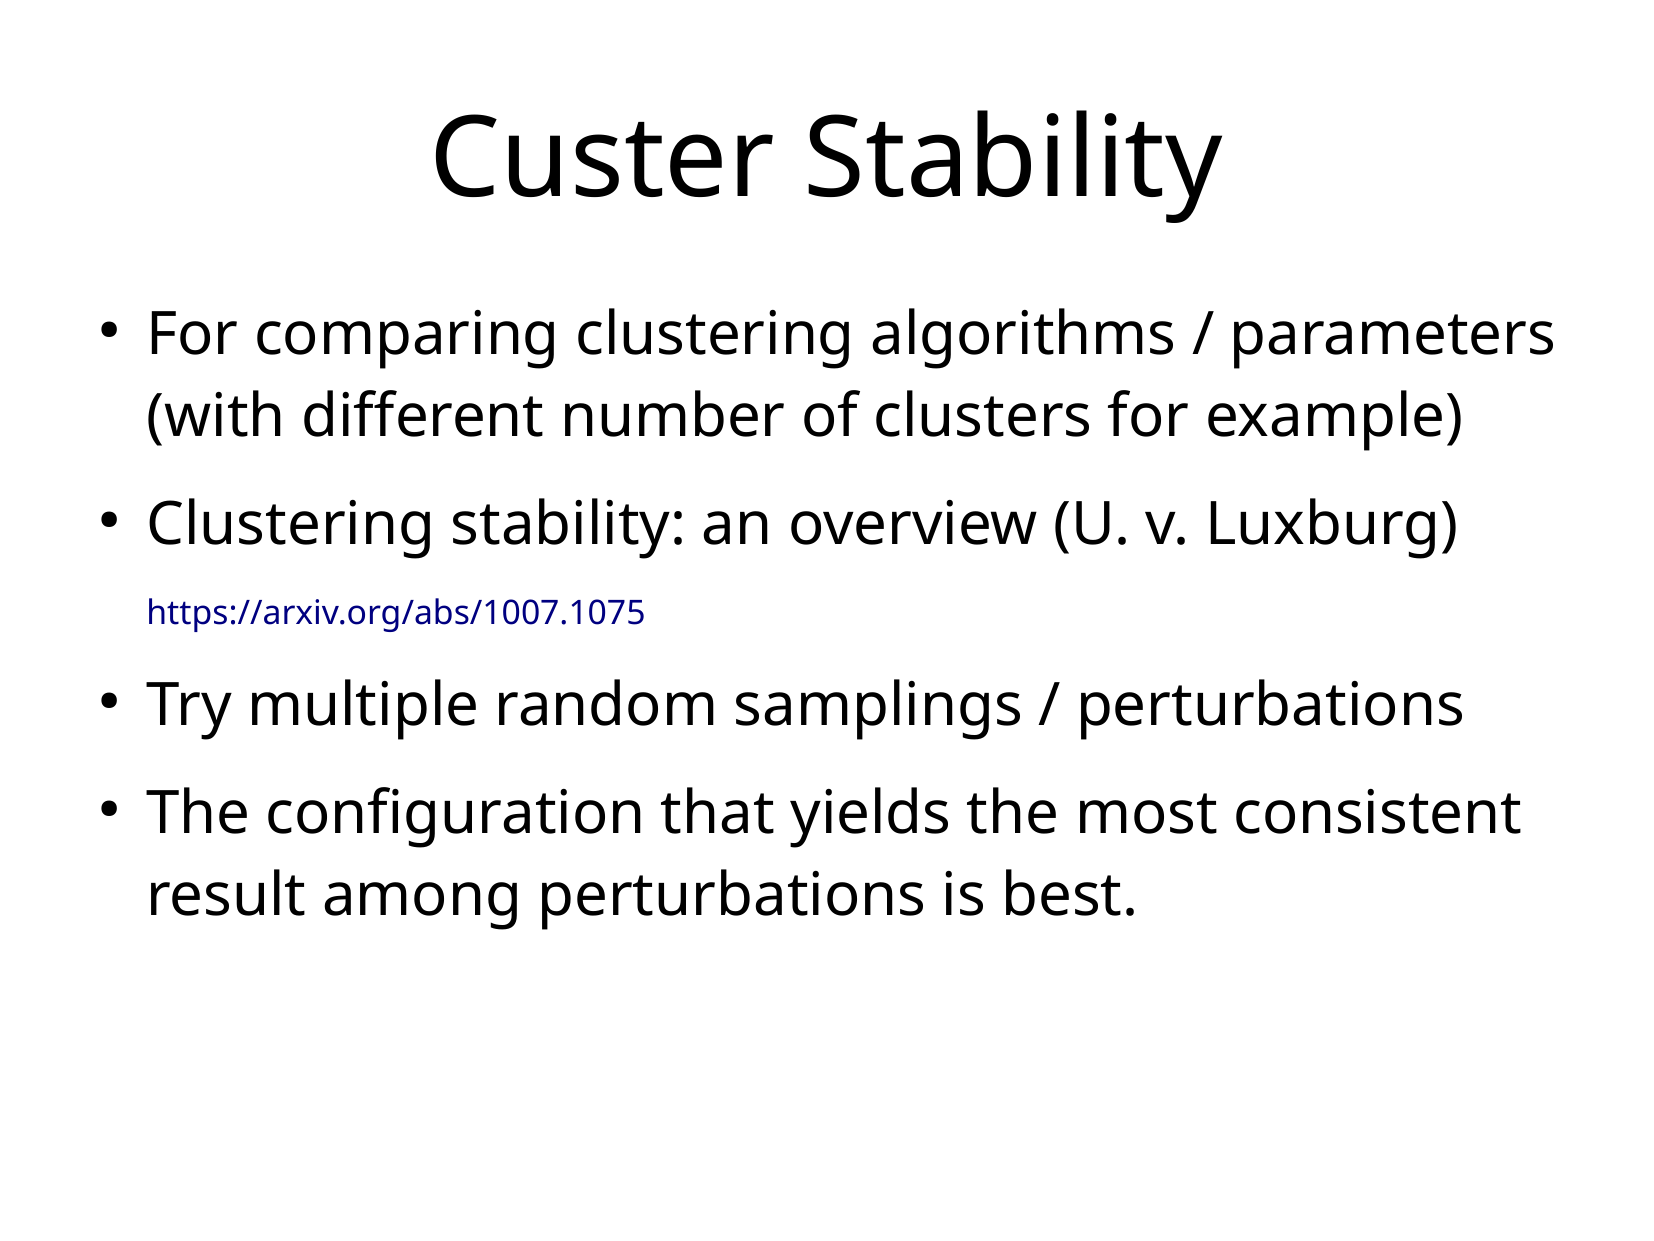

# Custer Stability
For comparing clustering algorithms / parameters (with different number of clusters for example)
Clustering stability: an overview (U. v. Luxburg)
https://arxiv.org/abs/1007.1075
Try multiple random samplings / perturbations
The configuration that yields the most consistent result among perturbations is best.